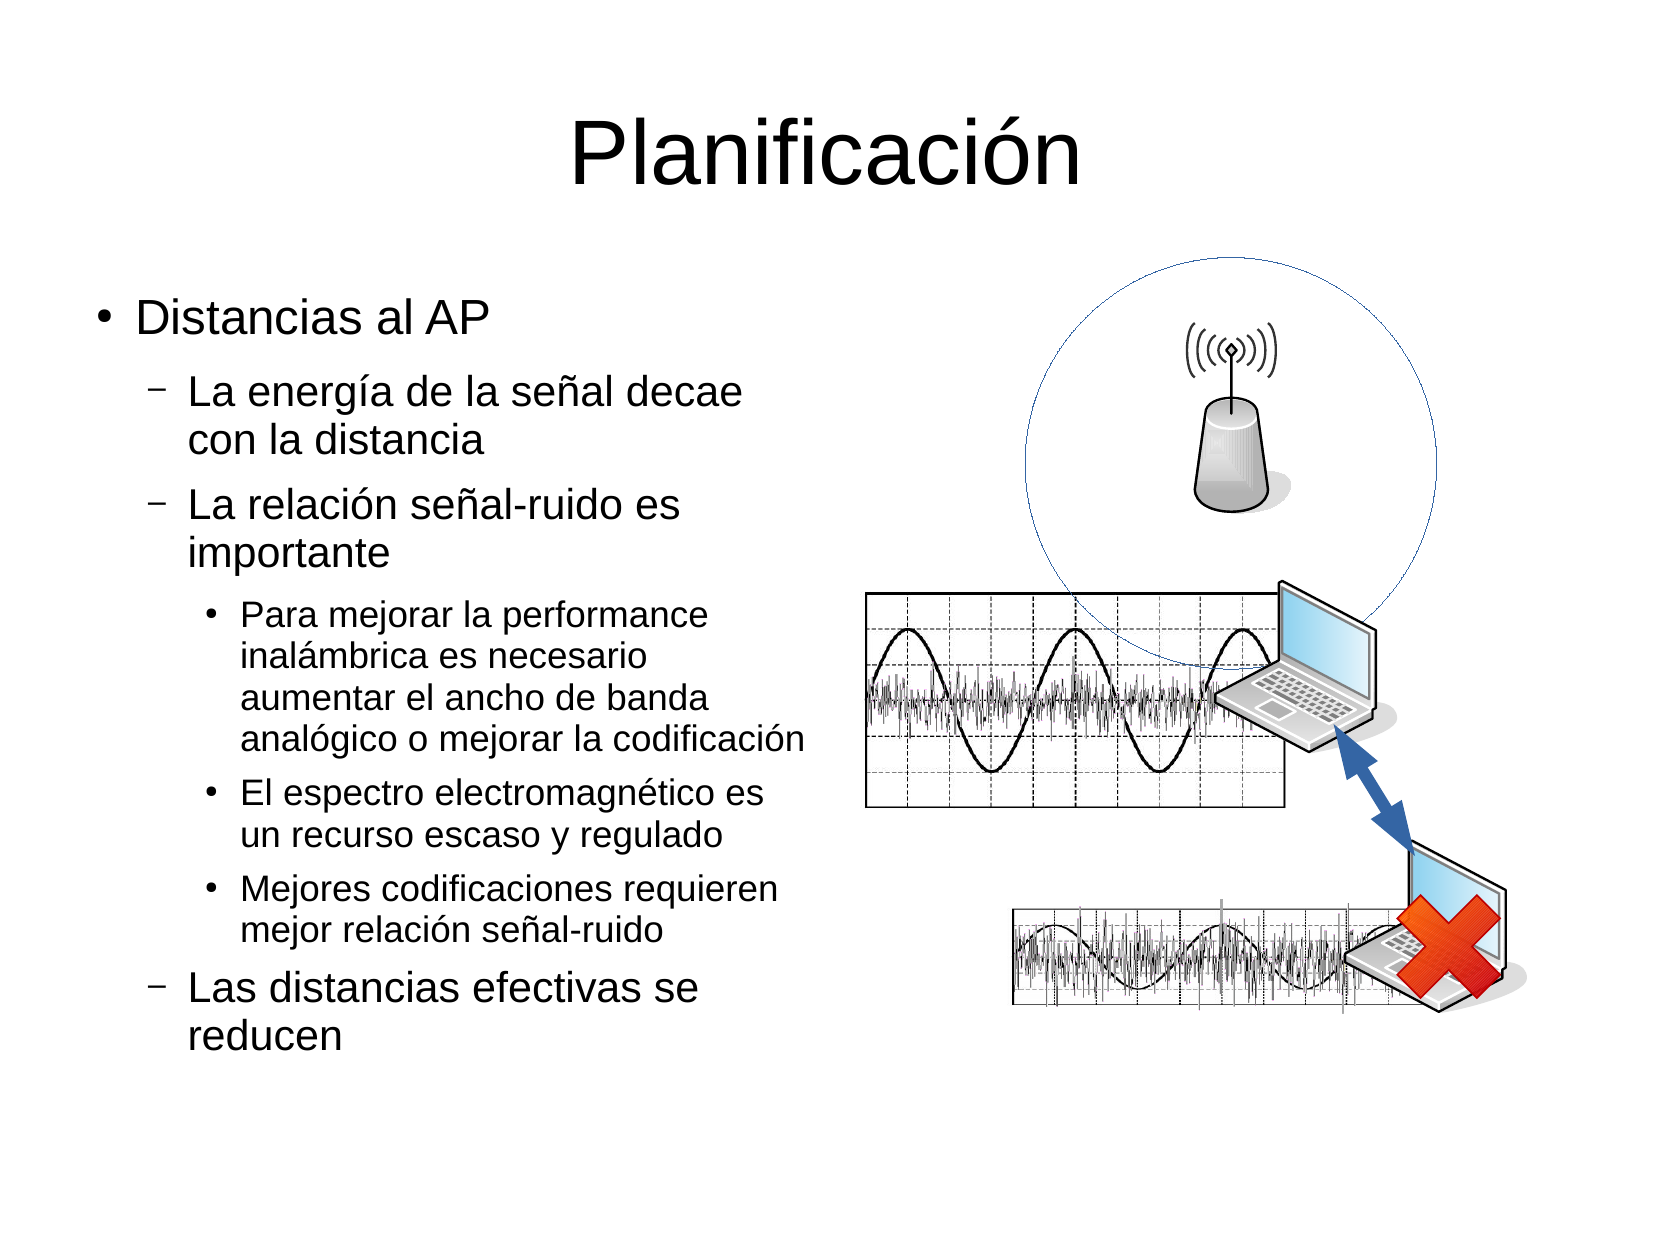

# Planificación
Distancias al AP
La energía de la señal decae con la distancia
La relación señal-ruido es importante
Para mejorar la performance inalámbrica es necesario aumentar el ancho de banda analógico o mejorar la codificación
El espectro electromagnético es un recurso escaso y regulado
Mejores codificaciones requieren mejor relación señal-ruido
Las distancias efectivas se reducen